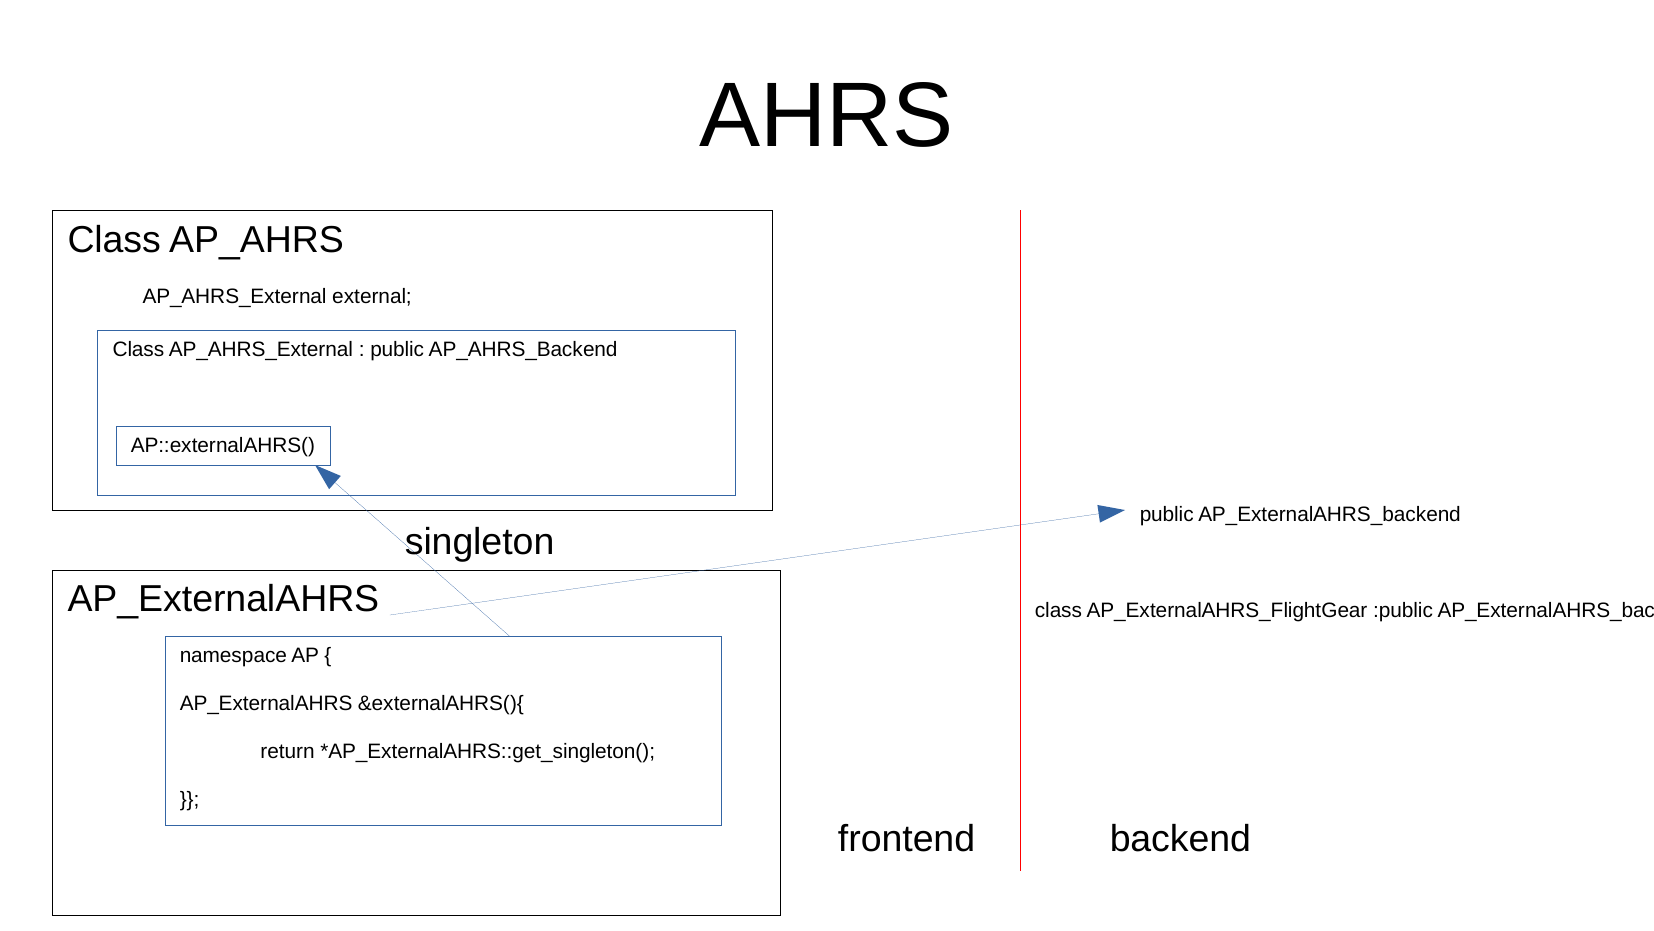

# AHRS
Class AP_AHRS
	AP_AHRS_External external;
Class AP_AHRS_External : public AP_AHRS_Backend
AP::externalAHRS()
public AP_ExternalAHRS_backend
singleton
AP_ExternalAHRS
class AP_ExternalAHRS_FlightGear :public AP_ExternalAHRS_backend
namespace AP {
AP_ExternalAHRS &externalAHRS(){
	 return *AP_ExternalAHRS::get_singleton();
}};
frontend
backend